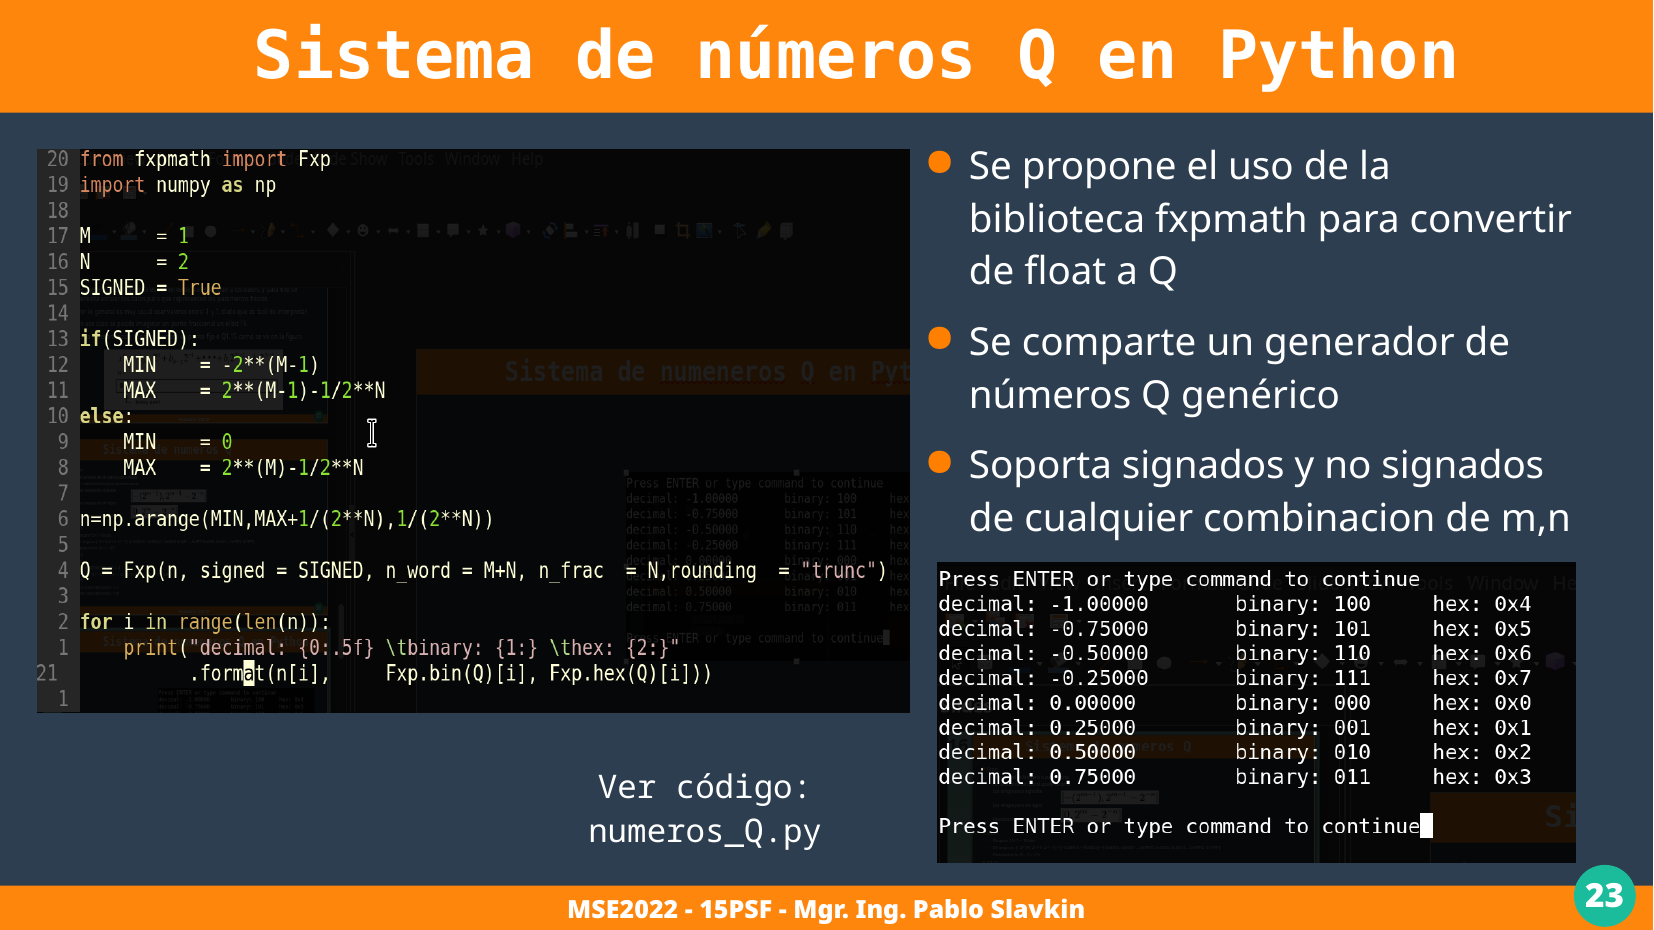

# Sistema de números Q en Python
Se propone el uso de la biblioteca fxpmath para convertir de float a Q
Se comparte un generador de números Q genérico
Soporta signados y no signados de cualquier combinacion de m,n
Ver código: numeros_Q.py
MSE2022 - 15PSF - Mgr. Ing. Pablo Slavkin